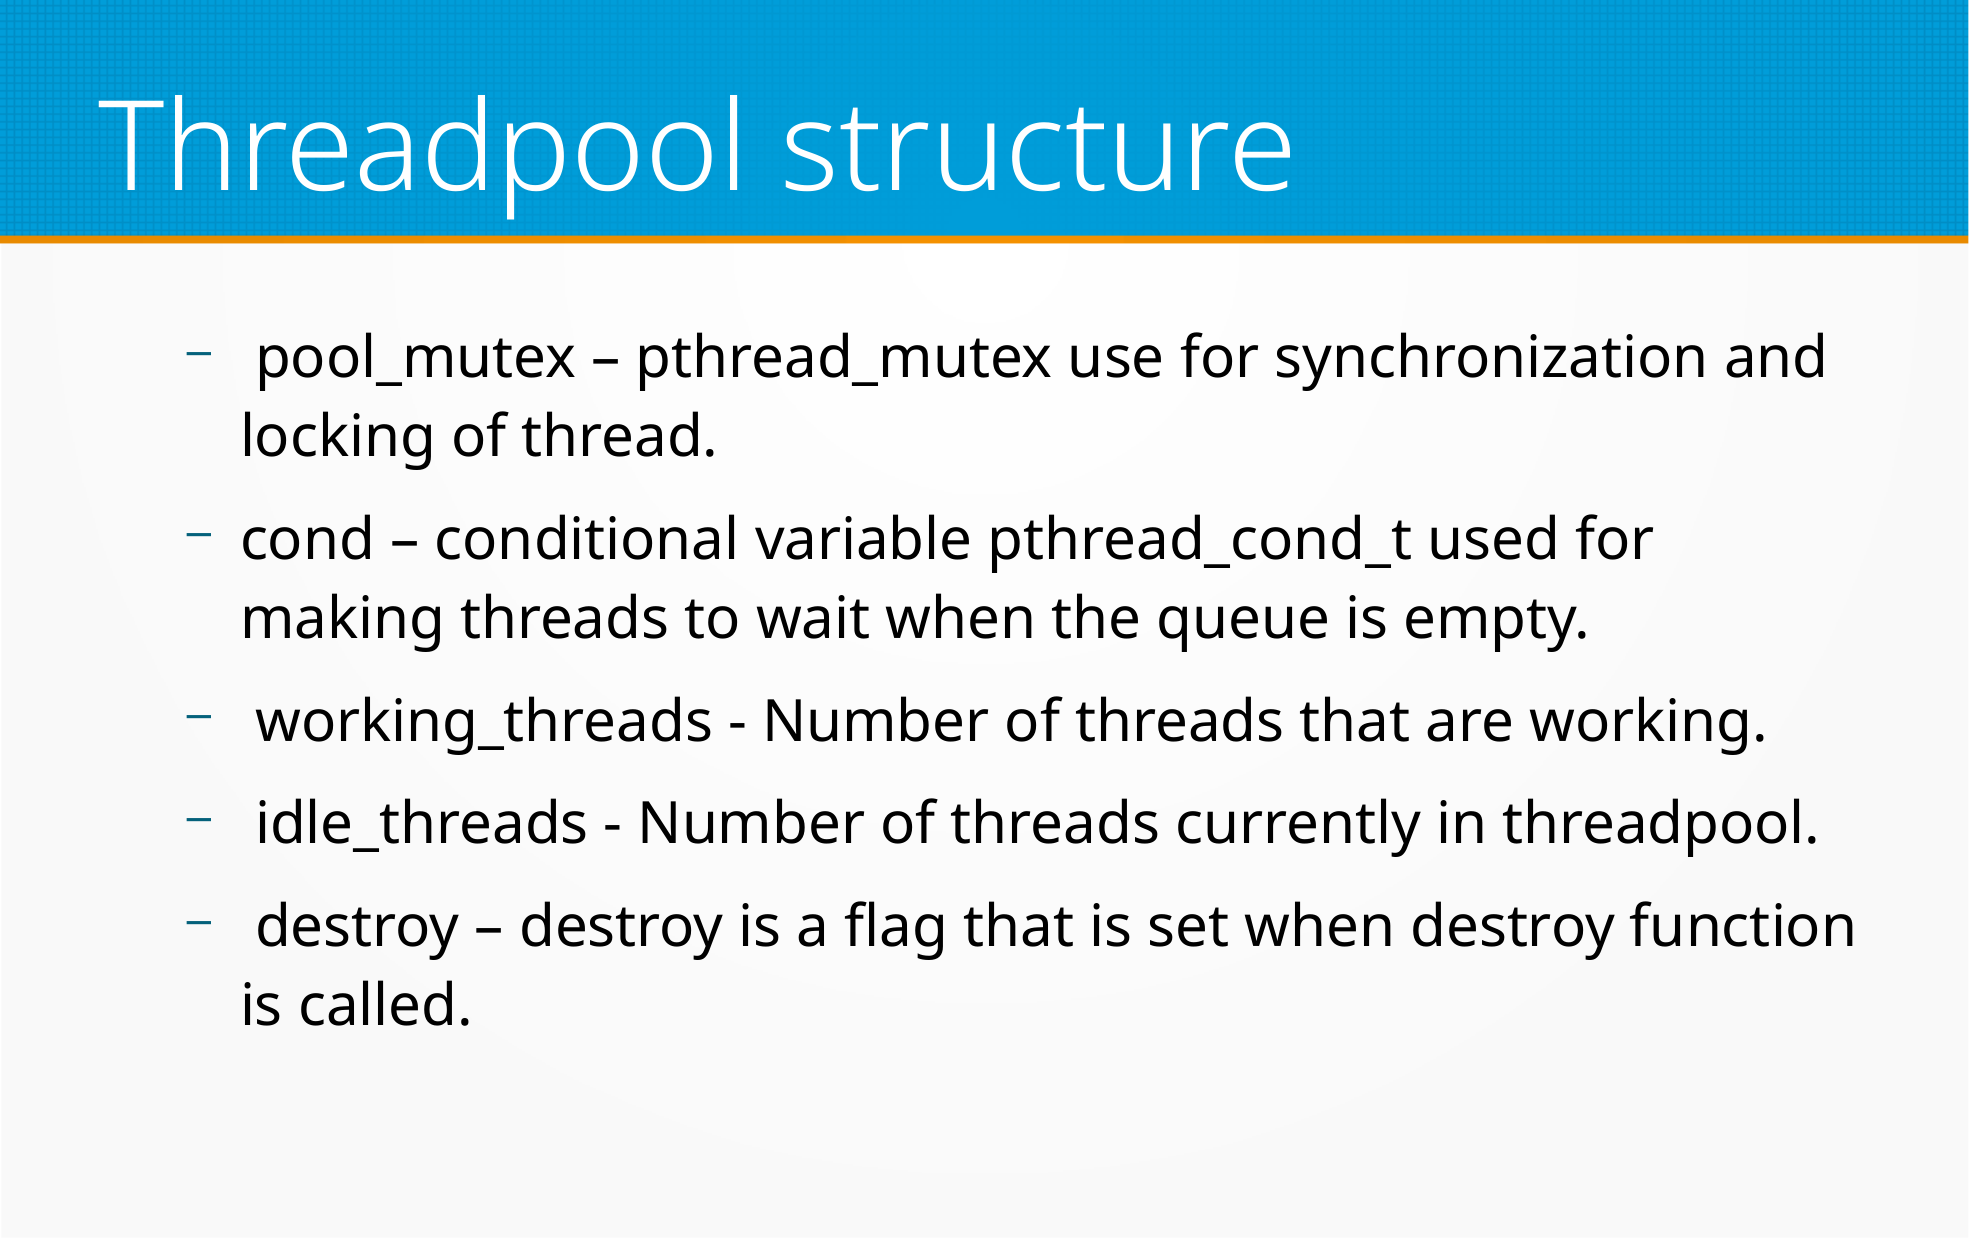

# Threadpool structure
 pool_mutex – pthread_mutex use for synchronization and locking of thread.
cond – conditional variable pthread_cond_t used for making threads to wait when the queue is empty.
 working_threads - Number of threads that are working.
 idle_threads - Number of threads currently in threadpool.
 destroy – destroy is a flag that is set when destroy function is called.